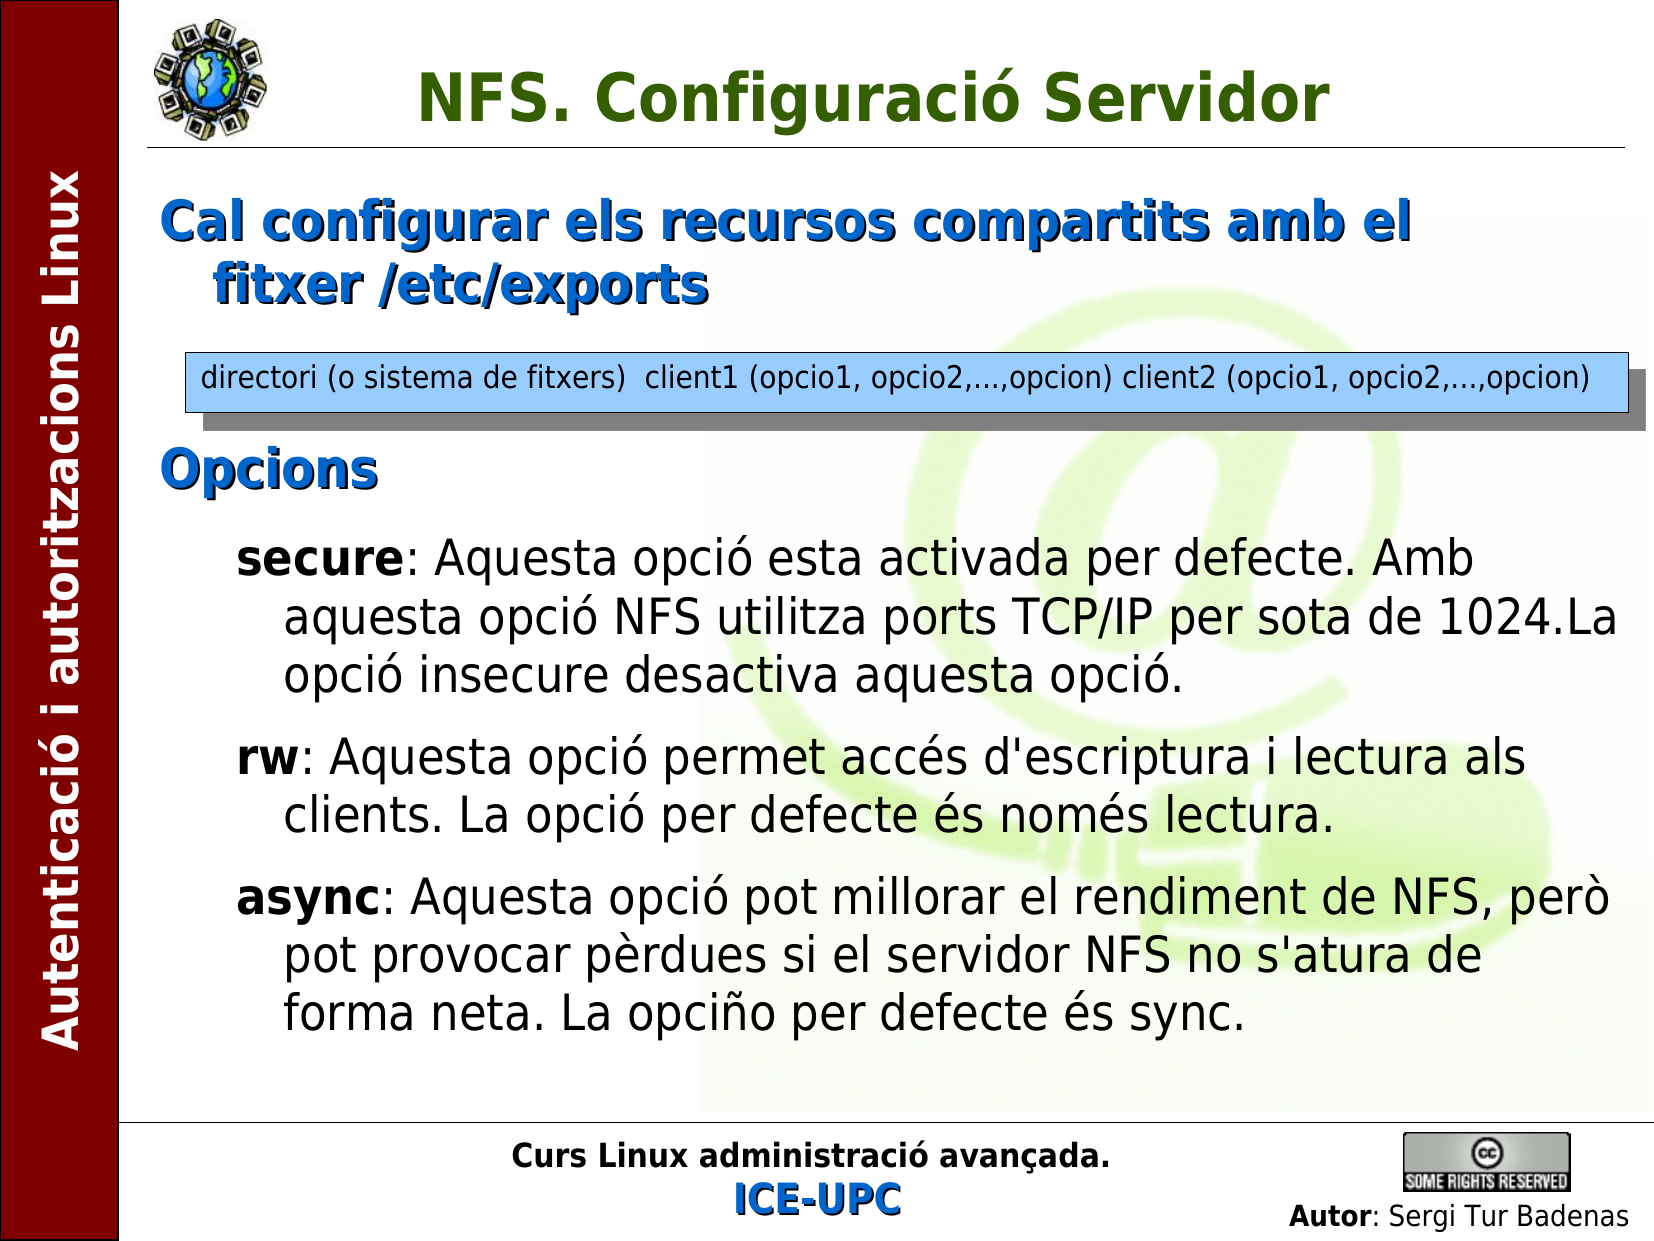

# NFS. Configuració Servidor
Cal configurar els recursos compartits amb el fitxer /etc/exports
Opcions
secure: Aquesta opció esta activada per defecte. Amb aquesta opció NFS utilitza ports TCP/IP per sota de 1024.La opció insecure desactiva aquesta opció.
rw: Aquesta opció permet accés d'escriptura i lectura als clients. La opció per defecte és només lectura.
async: Aquesta opció pot millorar el rendiment de NFS, però pot provocar pèrdues si el servidor NFS no s'atura de forma neta. La opciño per defecte és sync.
directori (o sistema de fitxers) client1 (opcio1, opcio2,...,opcion) client2 (opcio1, opcio2,...,opcion)